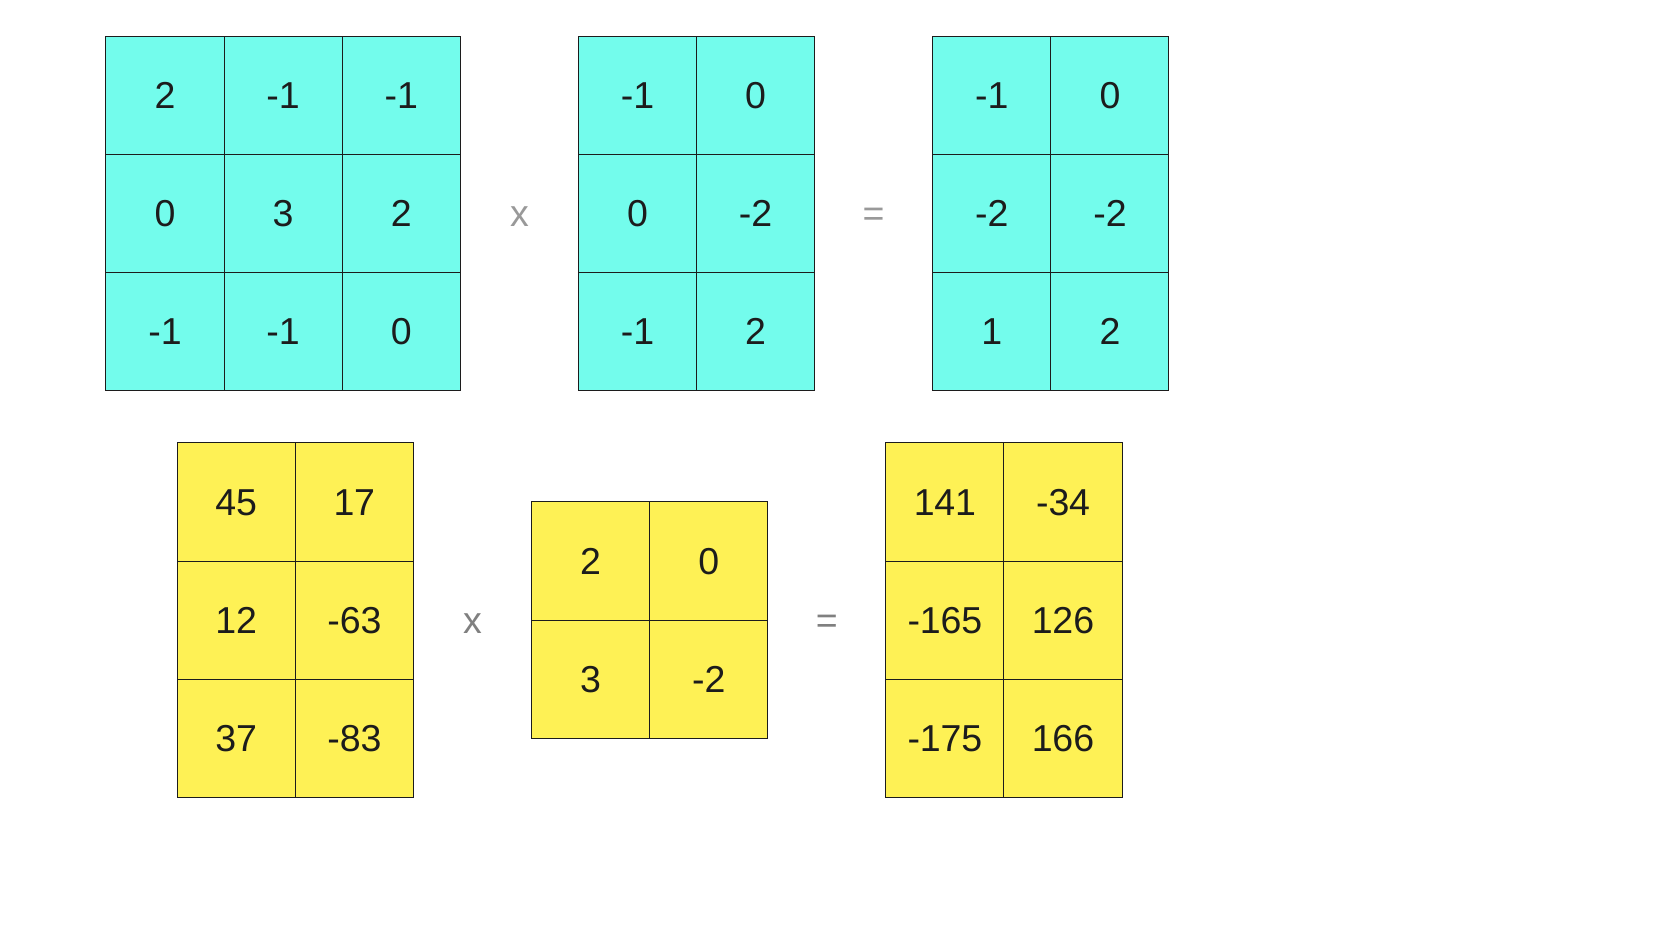

2
2
-1
-1
-1
0
-1
0
0
0
3
2
x
0
-2
=
-2
-2
-1
-1
-1
0
-1
2
1
2
45
17
141
-34
2
0
12
-63
x
=
-165
126
3
-2
37
-83
-175
166